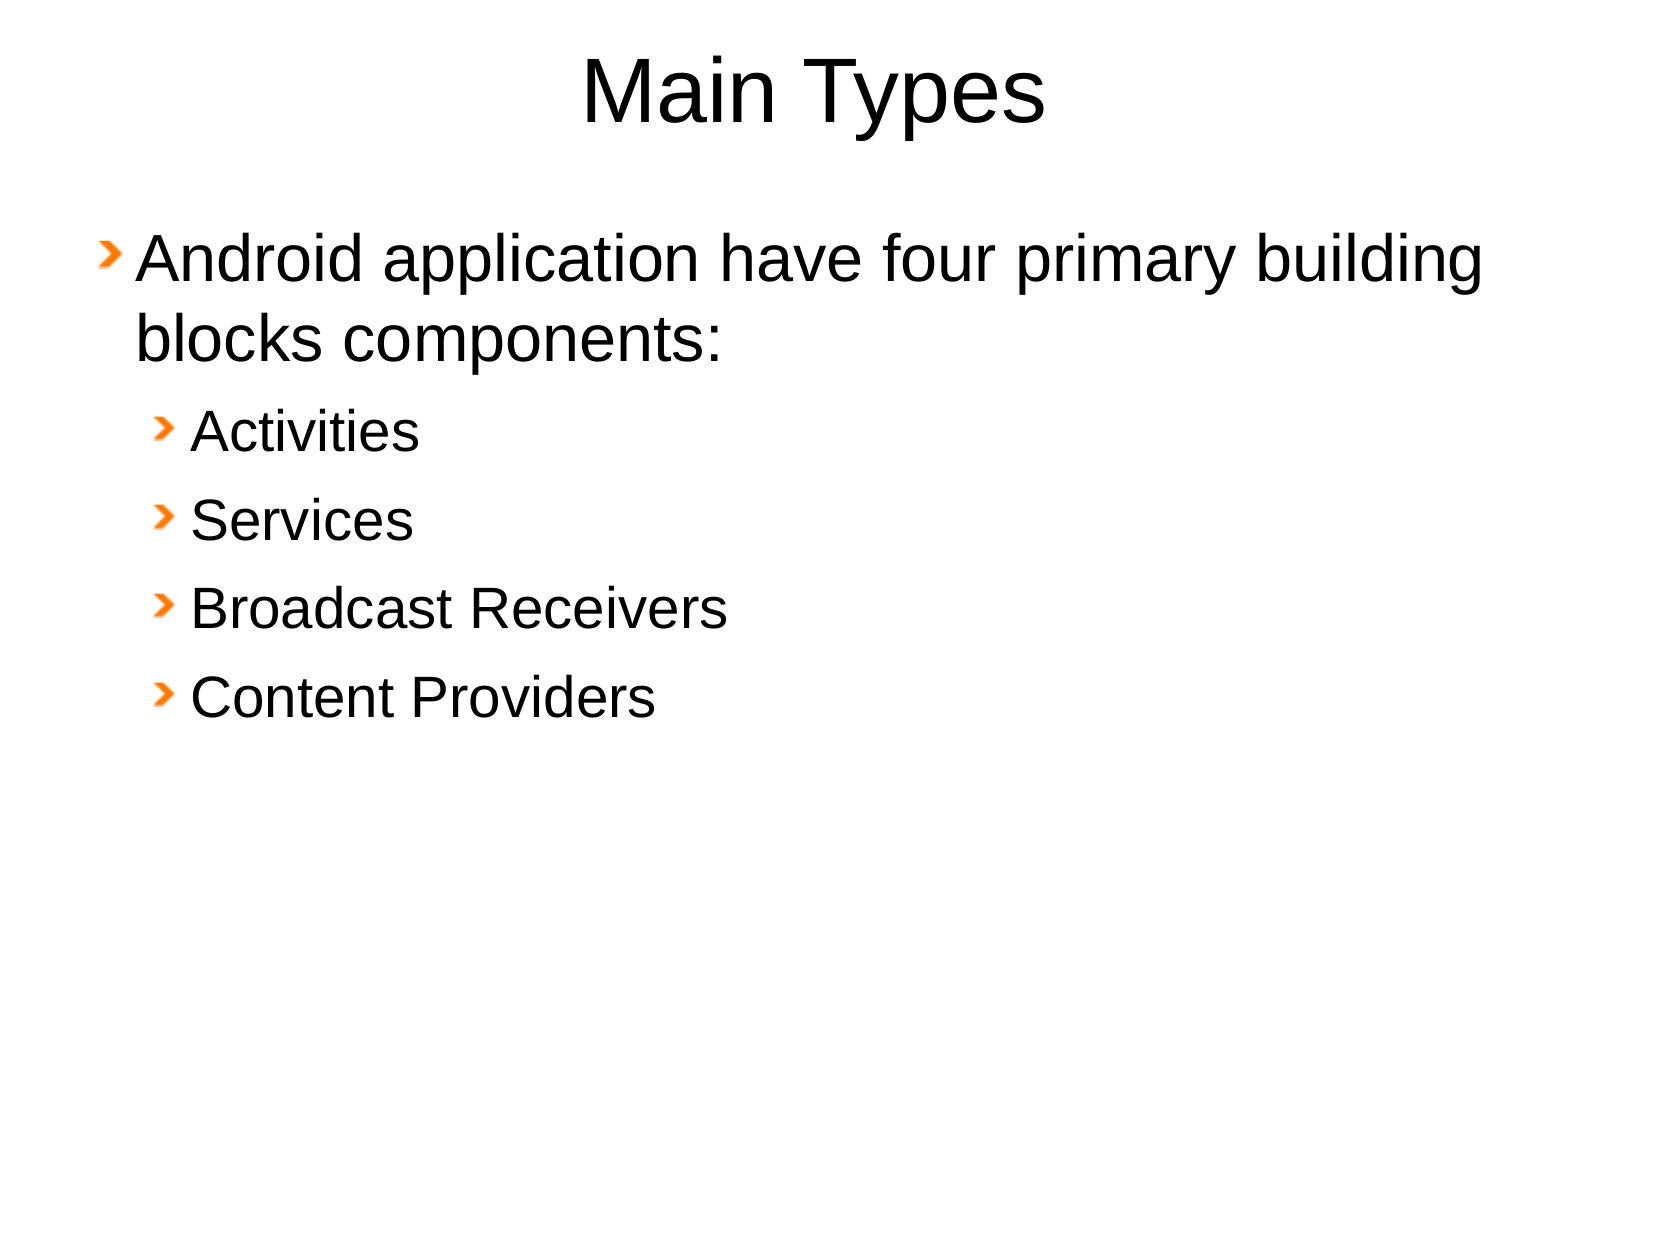

# Main Types
Android application have four primary building blocks components:
Activities
Services
Broadcast Receivers
Content Providers